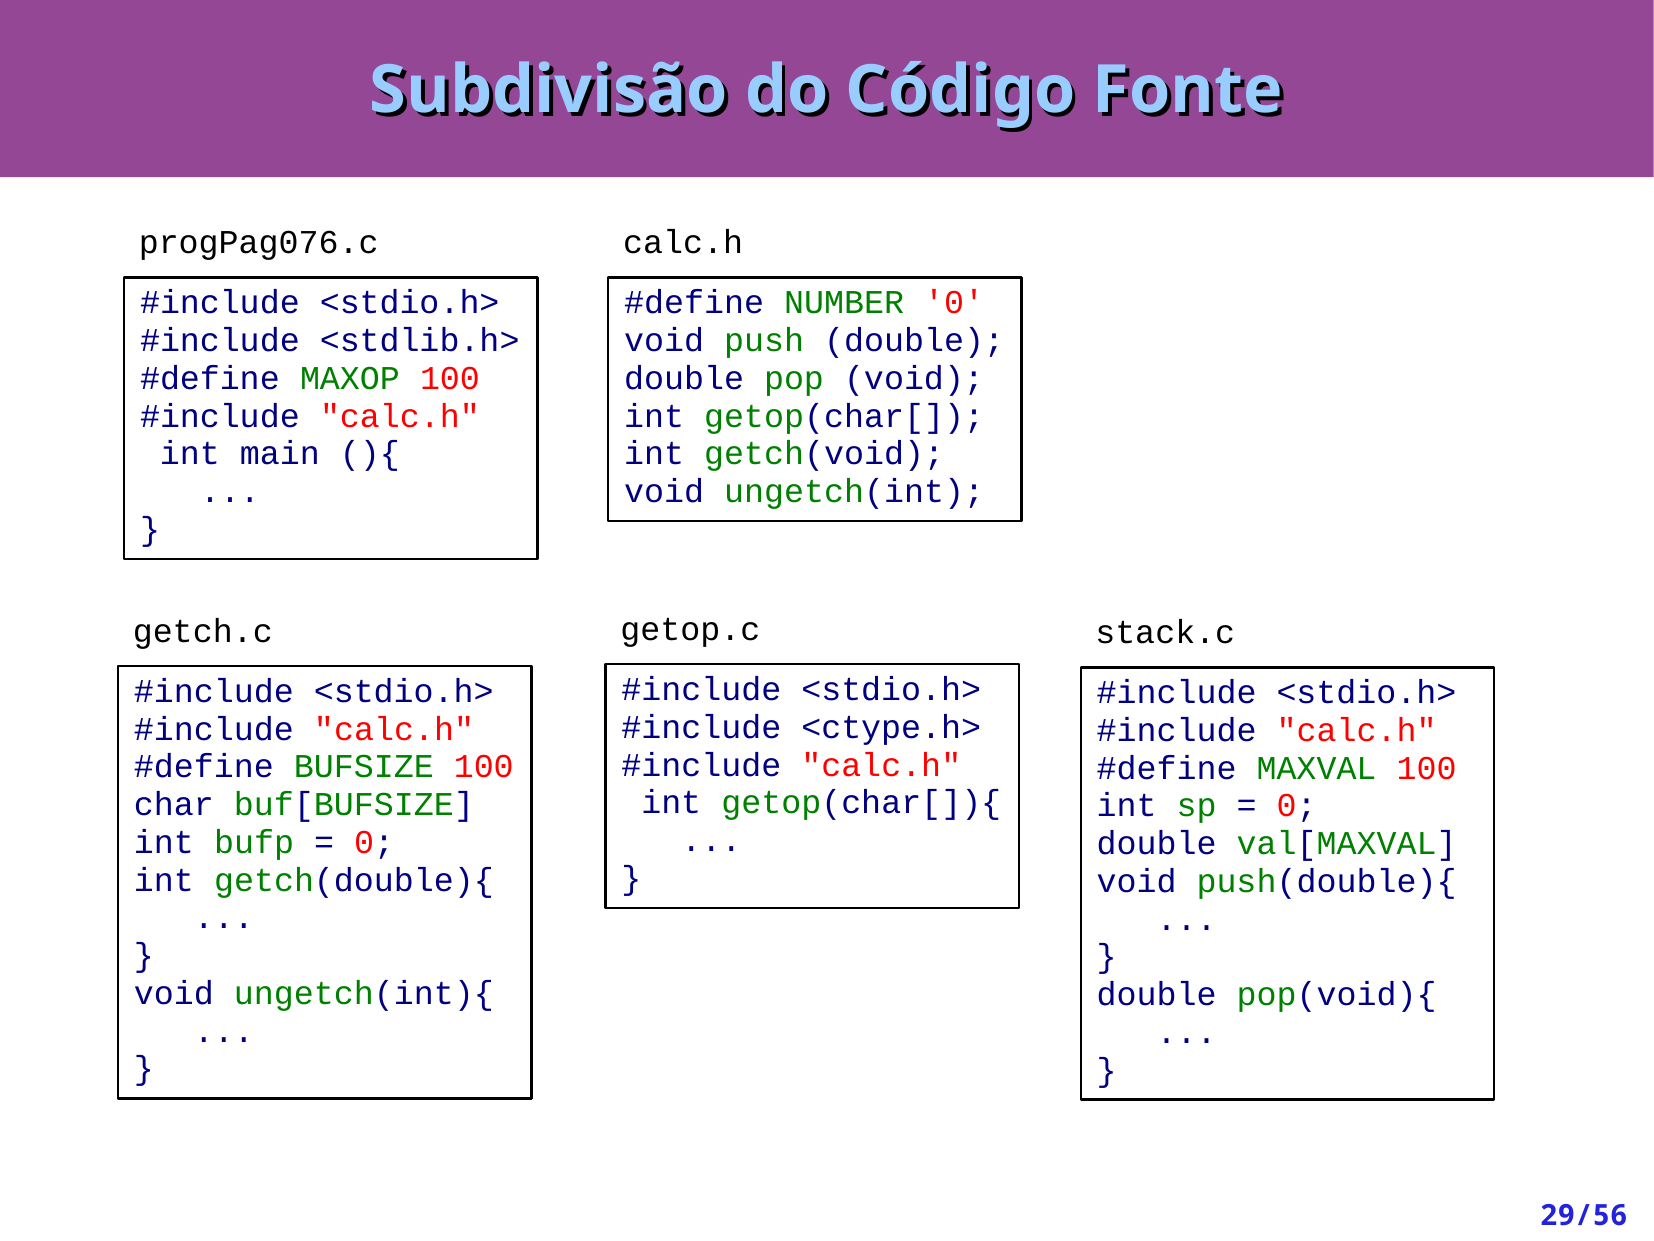

# Subdivisão do Código Fonte
calc.h
#define NUMBER '0'
void push (double);
double pop (void);
int getop(char[]);
int getch(void);
void ungetch(int);
progPag076.c
#include <stdio.h> #include <stdlib.h> #define MAXOP 100
#include "calc.h"
 int main (){
 ...
}
getop.c
#include <stdio.h> #include <ctype.h> #include "calc.h"
 int getop(char[]){
 ...
}
getch.c
#include <stdio.h> #include "calc.h"
#define BUFSIZE 100
char buf[BUFSIZE]
int bufp = 0;
int getch(double){
 ...
}
void ungetch(int){
 ...
}
stack.c
#include <stdio.h> #include "calc.h"
#define MAXVAL 100
int sp = 0;
double val[MAXVAL] void push(double){
 ...
}
double pop(void){
 ...
}
29